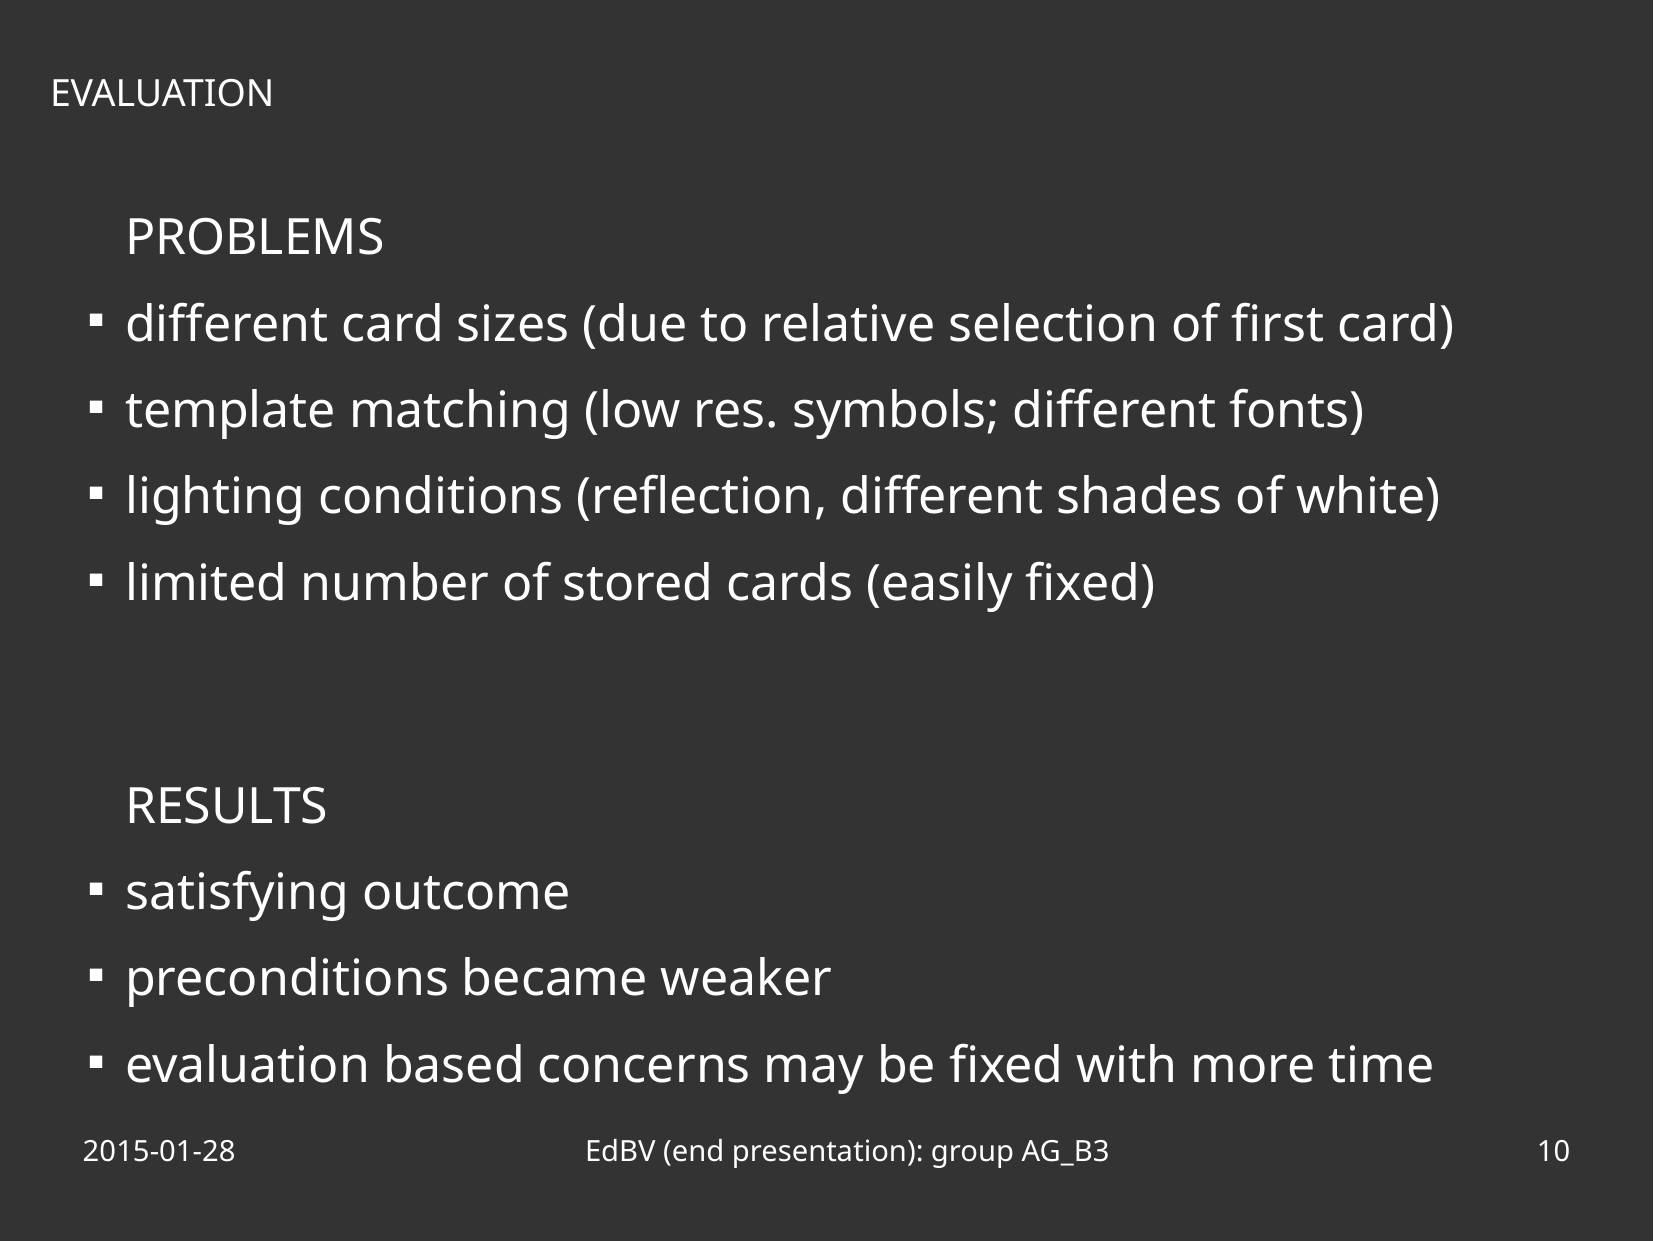

EVALUATION
PROBLEMS
different card sizes (due to relative selection of first card)
template matching (low res. symbols; different fonts)
lighting conditions (reflection, different shades of white)
limited number of stored cards (easily fixed)
RESULTS
satisfying outcome
preconditions became weaker
evaluation based concerns may be fixed with more time
2015-01-28
EdBV (end presentation): group AG_B3
10